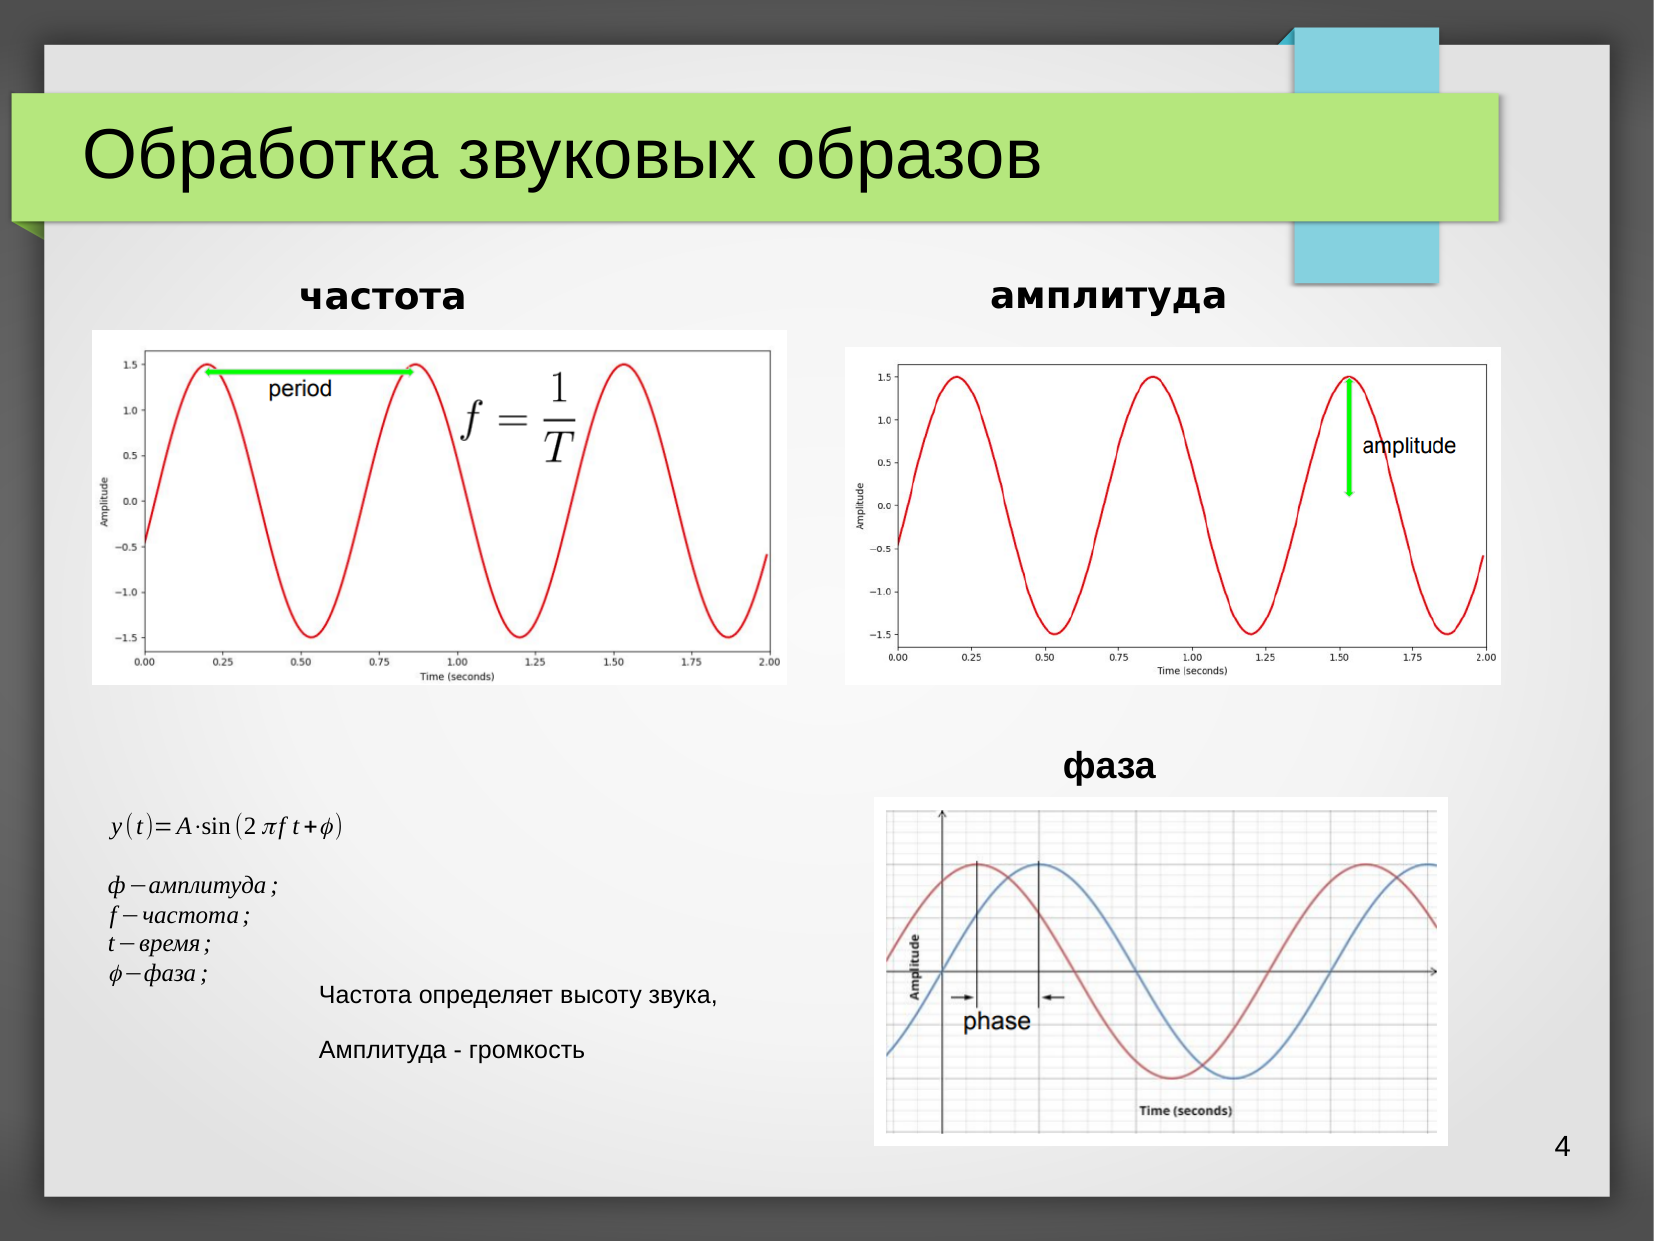

# Обработка звуковых образов
амплитуда
частота
фаза
Частота определяет высоту звука,
Амплитуда - громкость
4